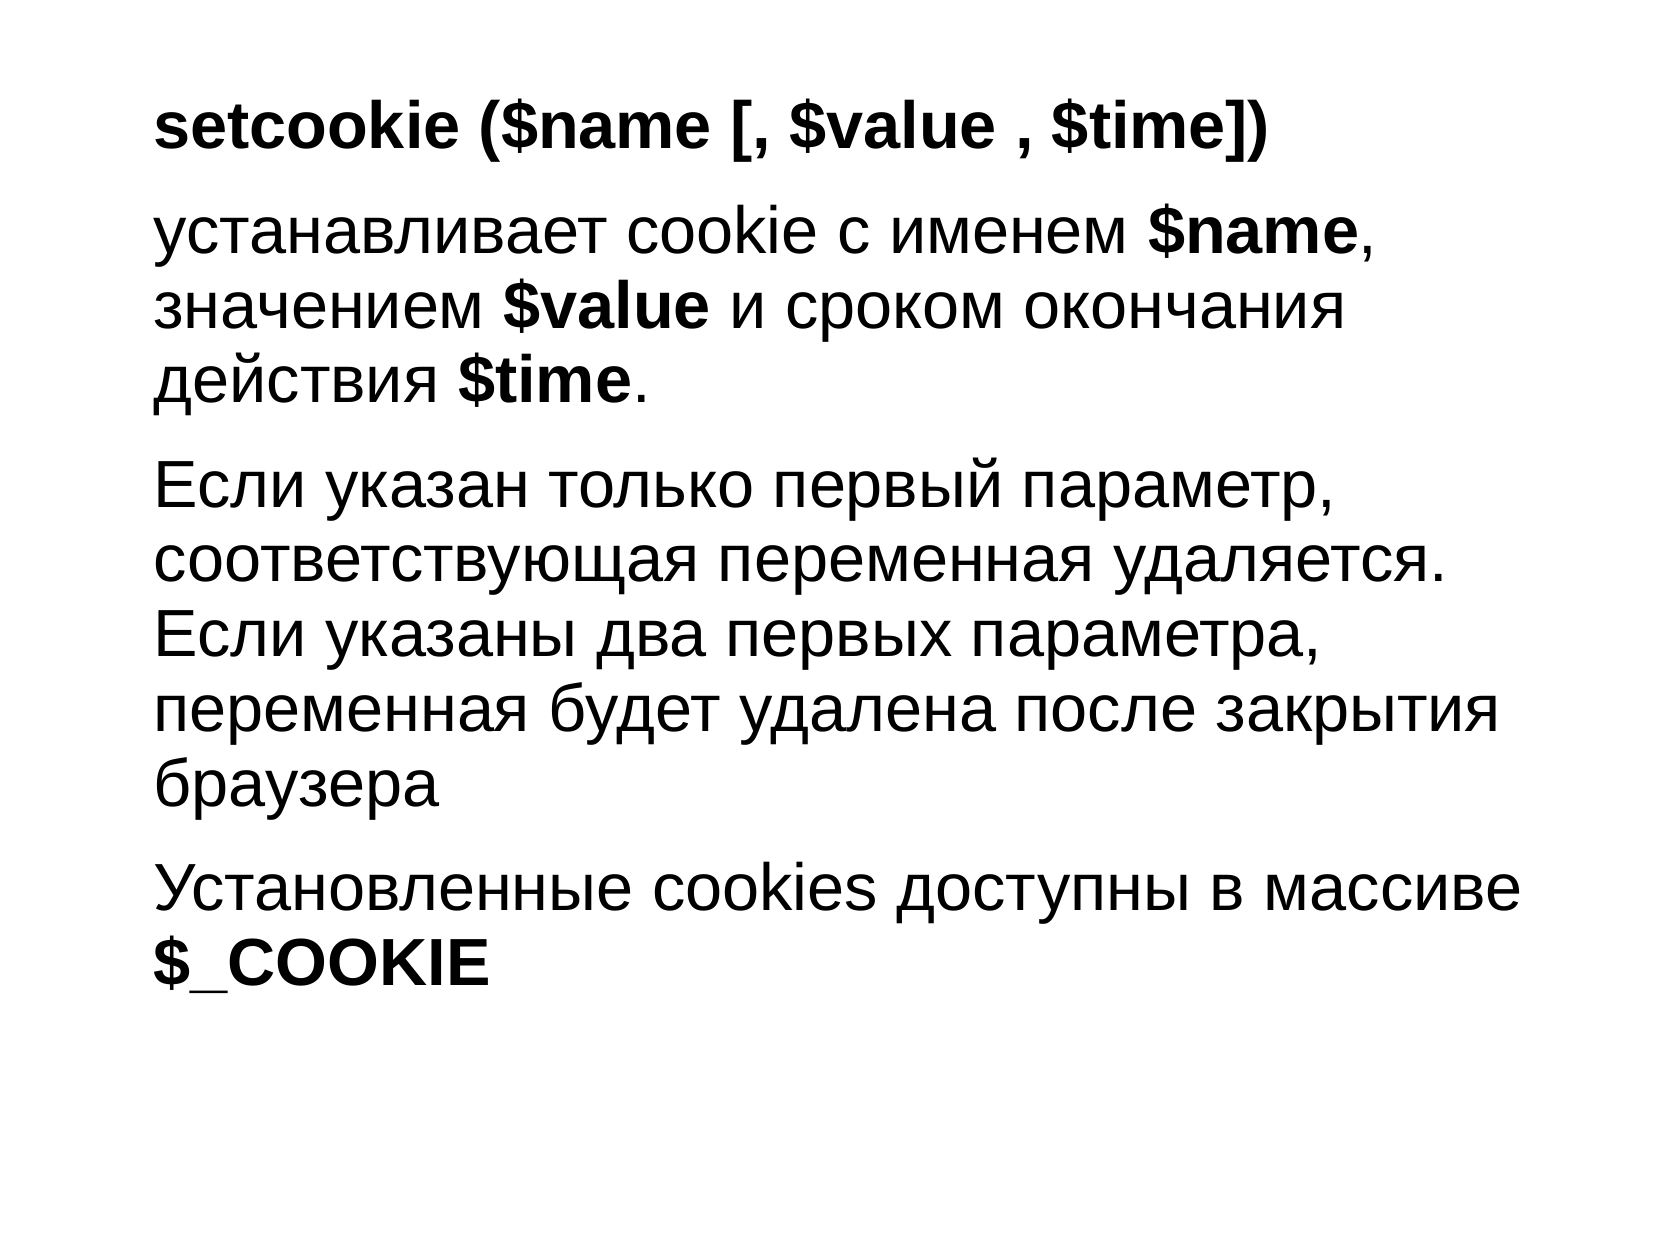

# setcookie ($name [, $value , $time])
устанавливает cookie с именем $name, значением $value и сроком окончания действия $time.
Если указан только первый параметр, соответствующая переменная удаляется. Если указаны два первых параметра, переменная будет удалена после закрытия браузера
Установленные cookies доступны в массиве $_COOKIE